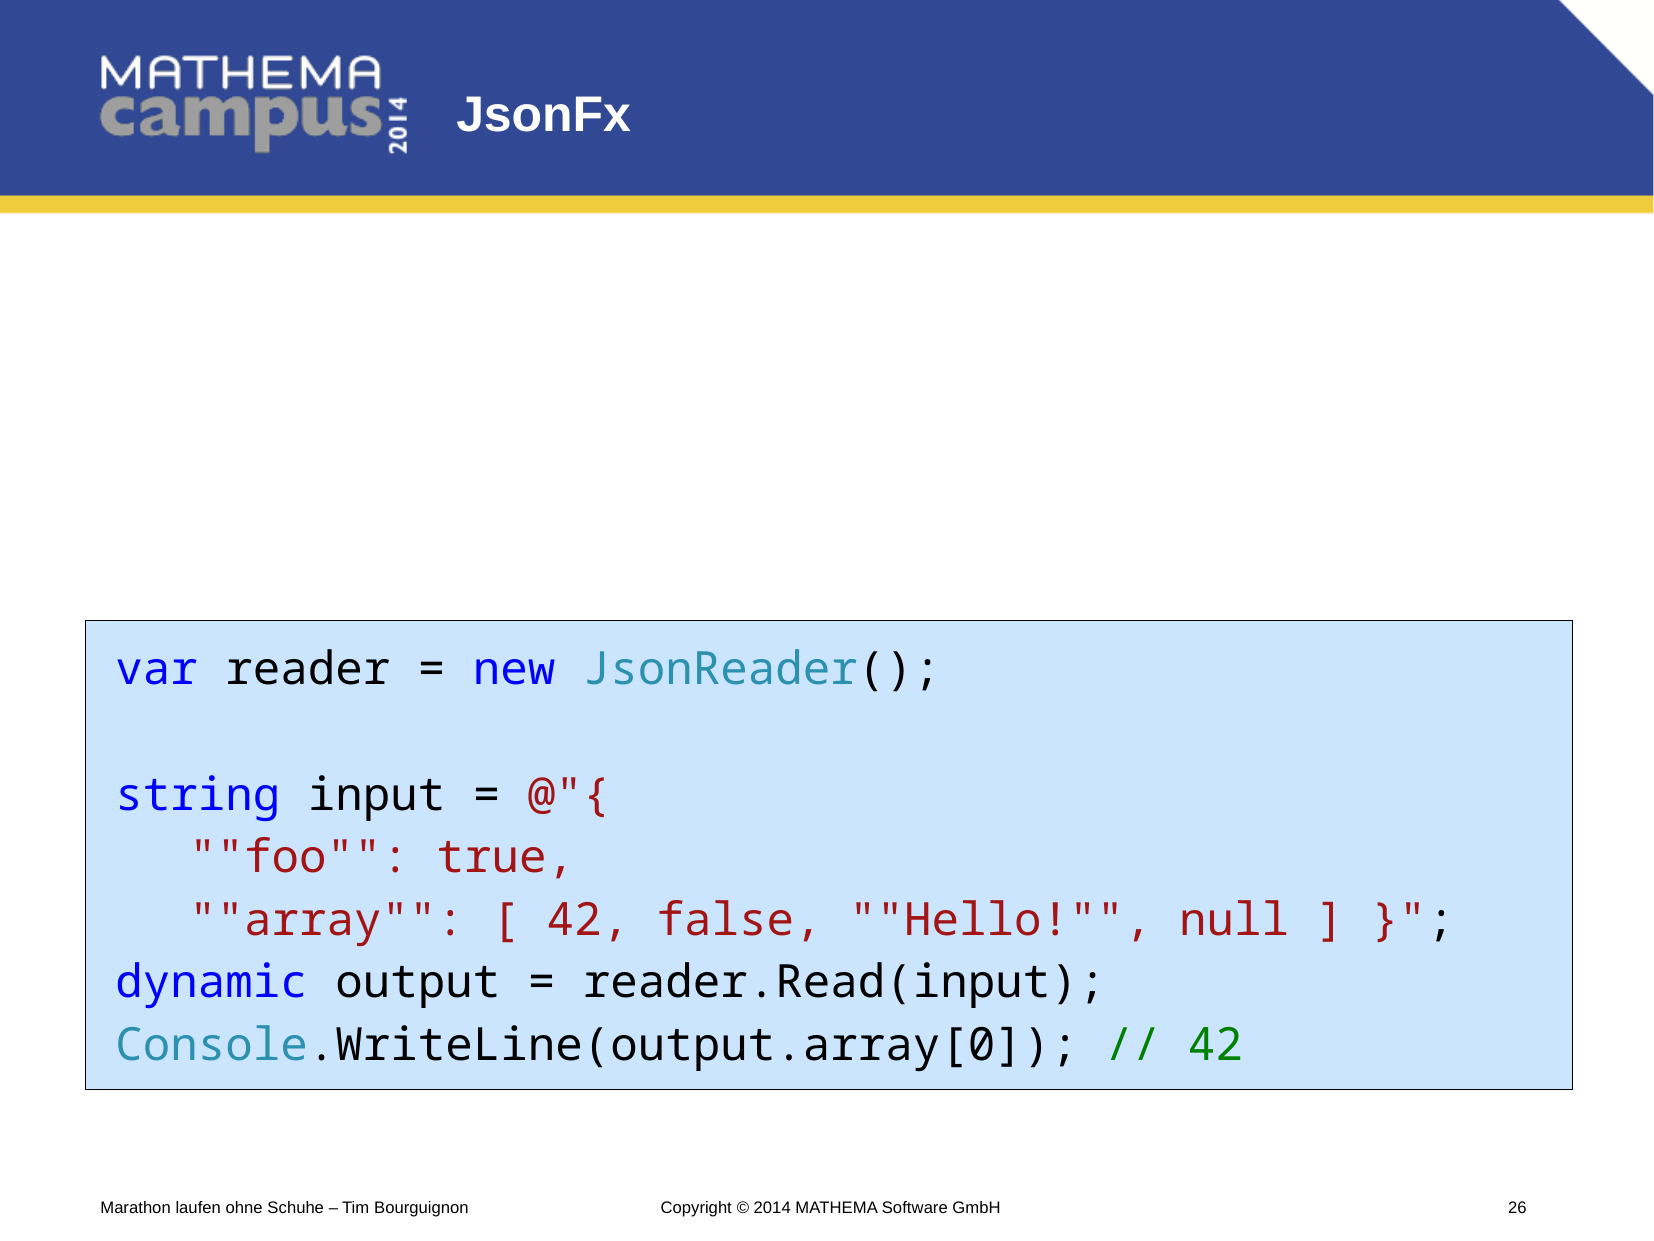

# JsonFx
var reader = new JsonReader();
string input = @"{
	""foo"": true,
	""array"": [ 42, false, ""Hello!"", null ] }";
dynamic output = reader.Read(input);
Console.WriteLine(output.array[0]); // 42